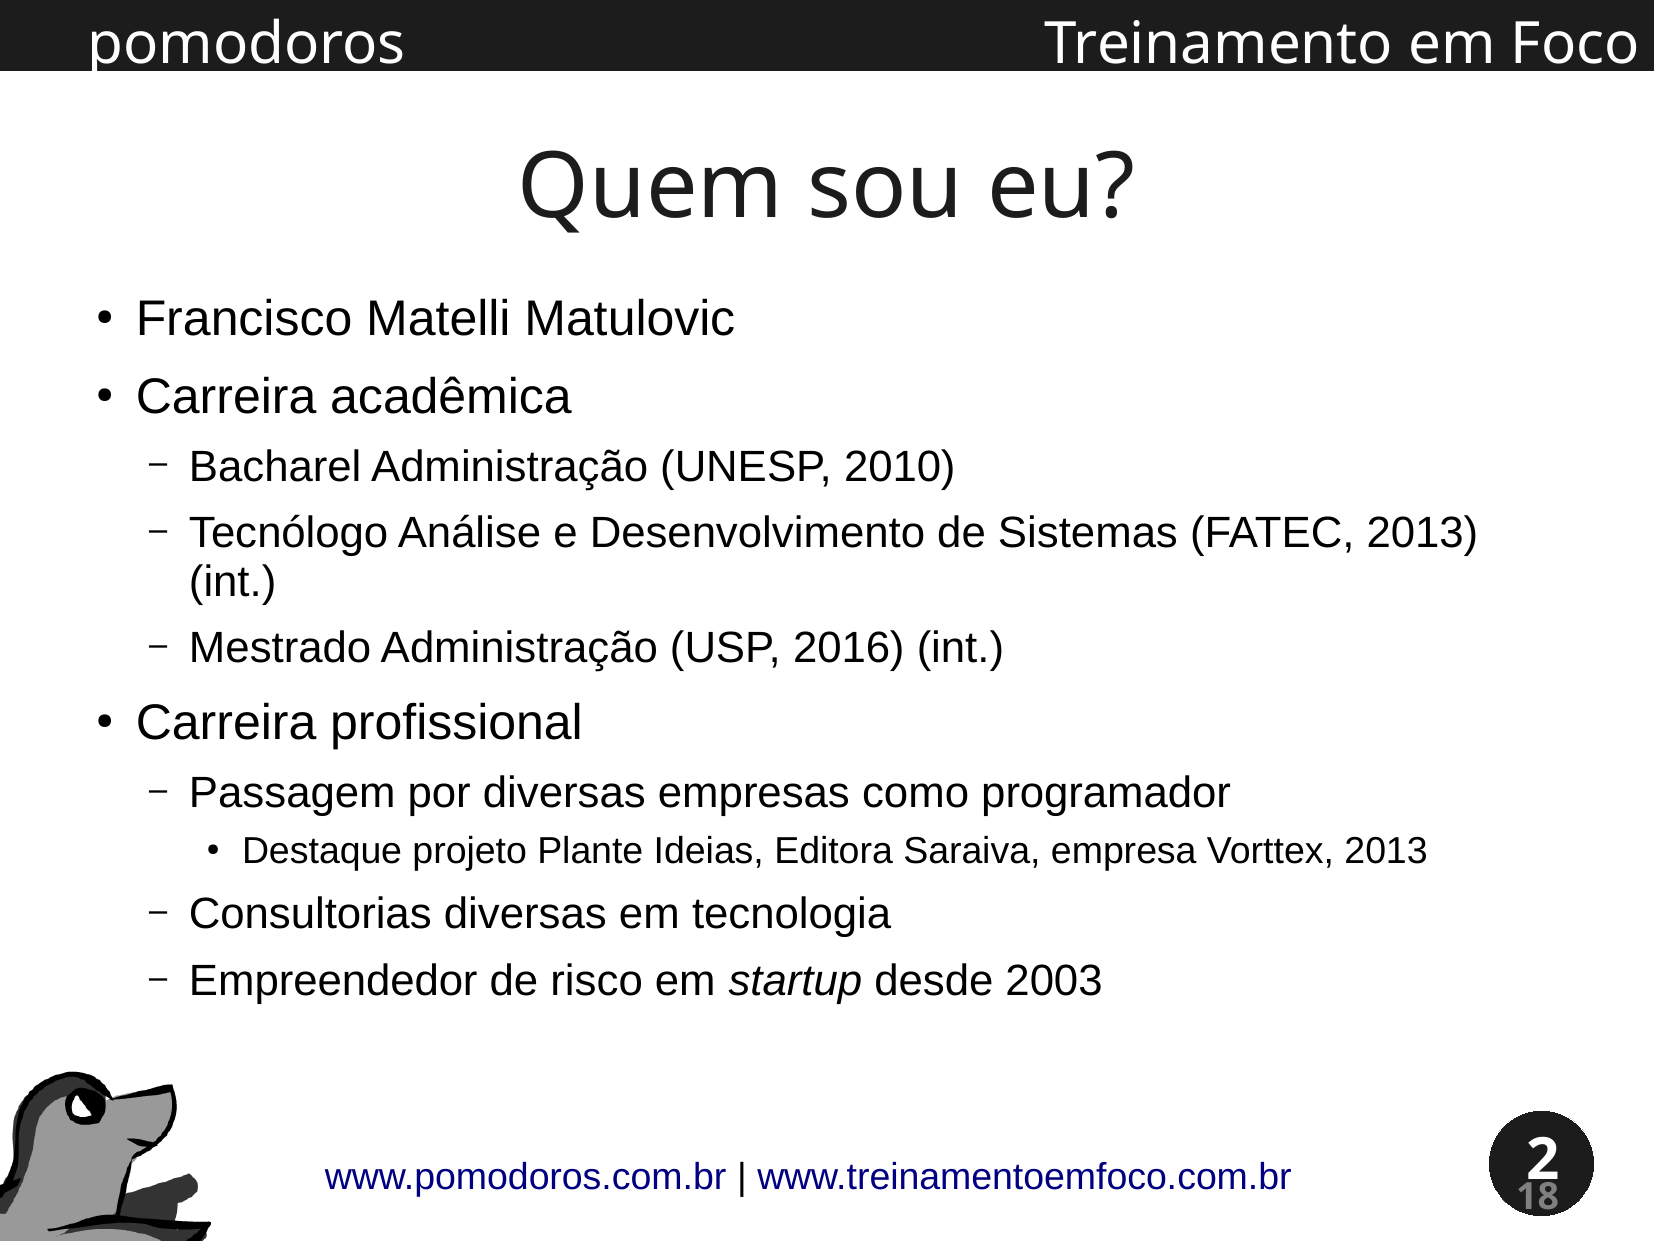

# Quem sou eu?
Francisco Matelli Matulovic
Carreira acadêmica
Bacharel Administração (UNESP, 2010)
Tecnólogo Análise e Desenvolvimento de Sistemas (FATEC, 2013) (int.)
Mestrado Administração (USP, 2016) (int.)
Carreira profissional
Passagem por diversas empresas como programador
Destaque projeto Plante Ideias, Editora Saraiva, empresa Vorttex, 2013
Consultorias diversas em tecnologia
Empreendedor de risco em startup desde 2003